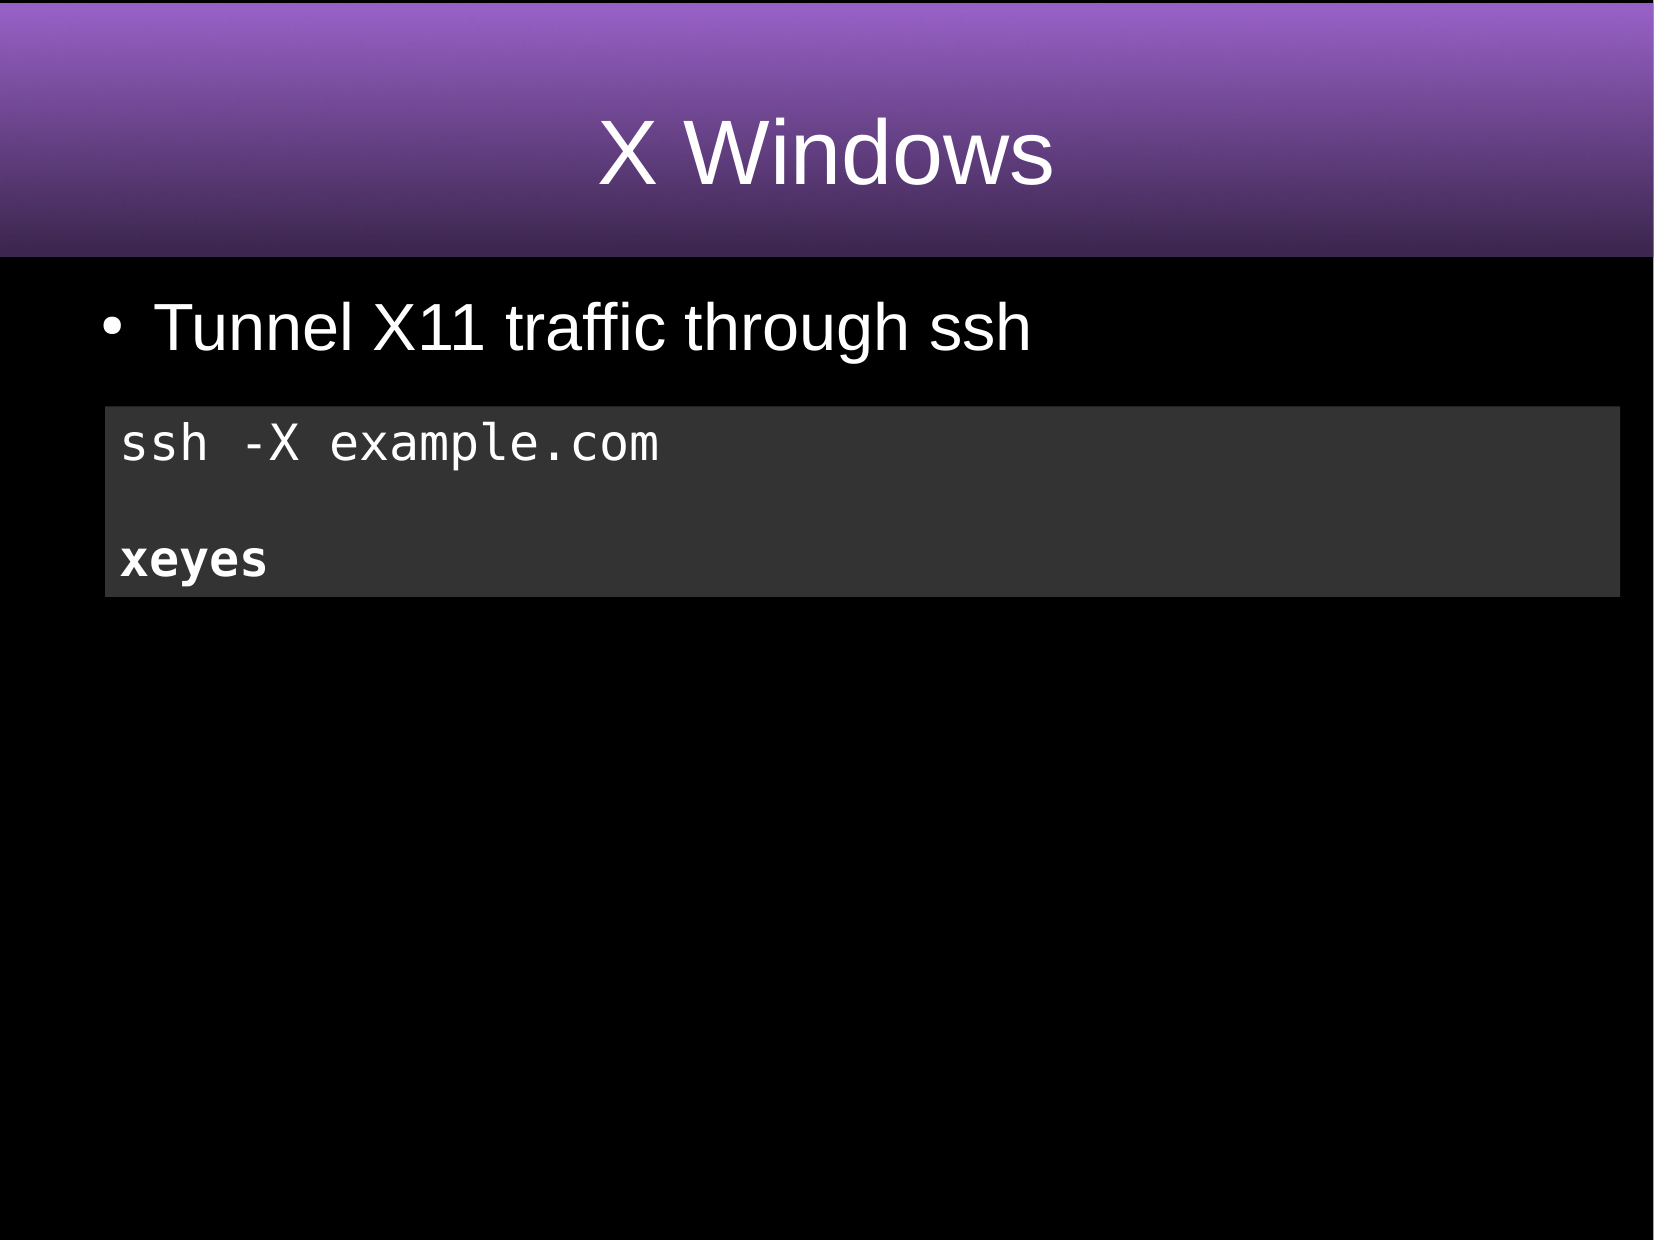

# X Windows
Tunnel X11 traffic through ssh
ssh -X example.com
xeyes